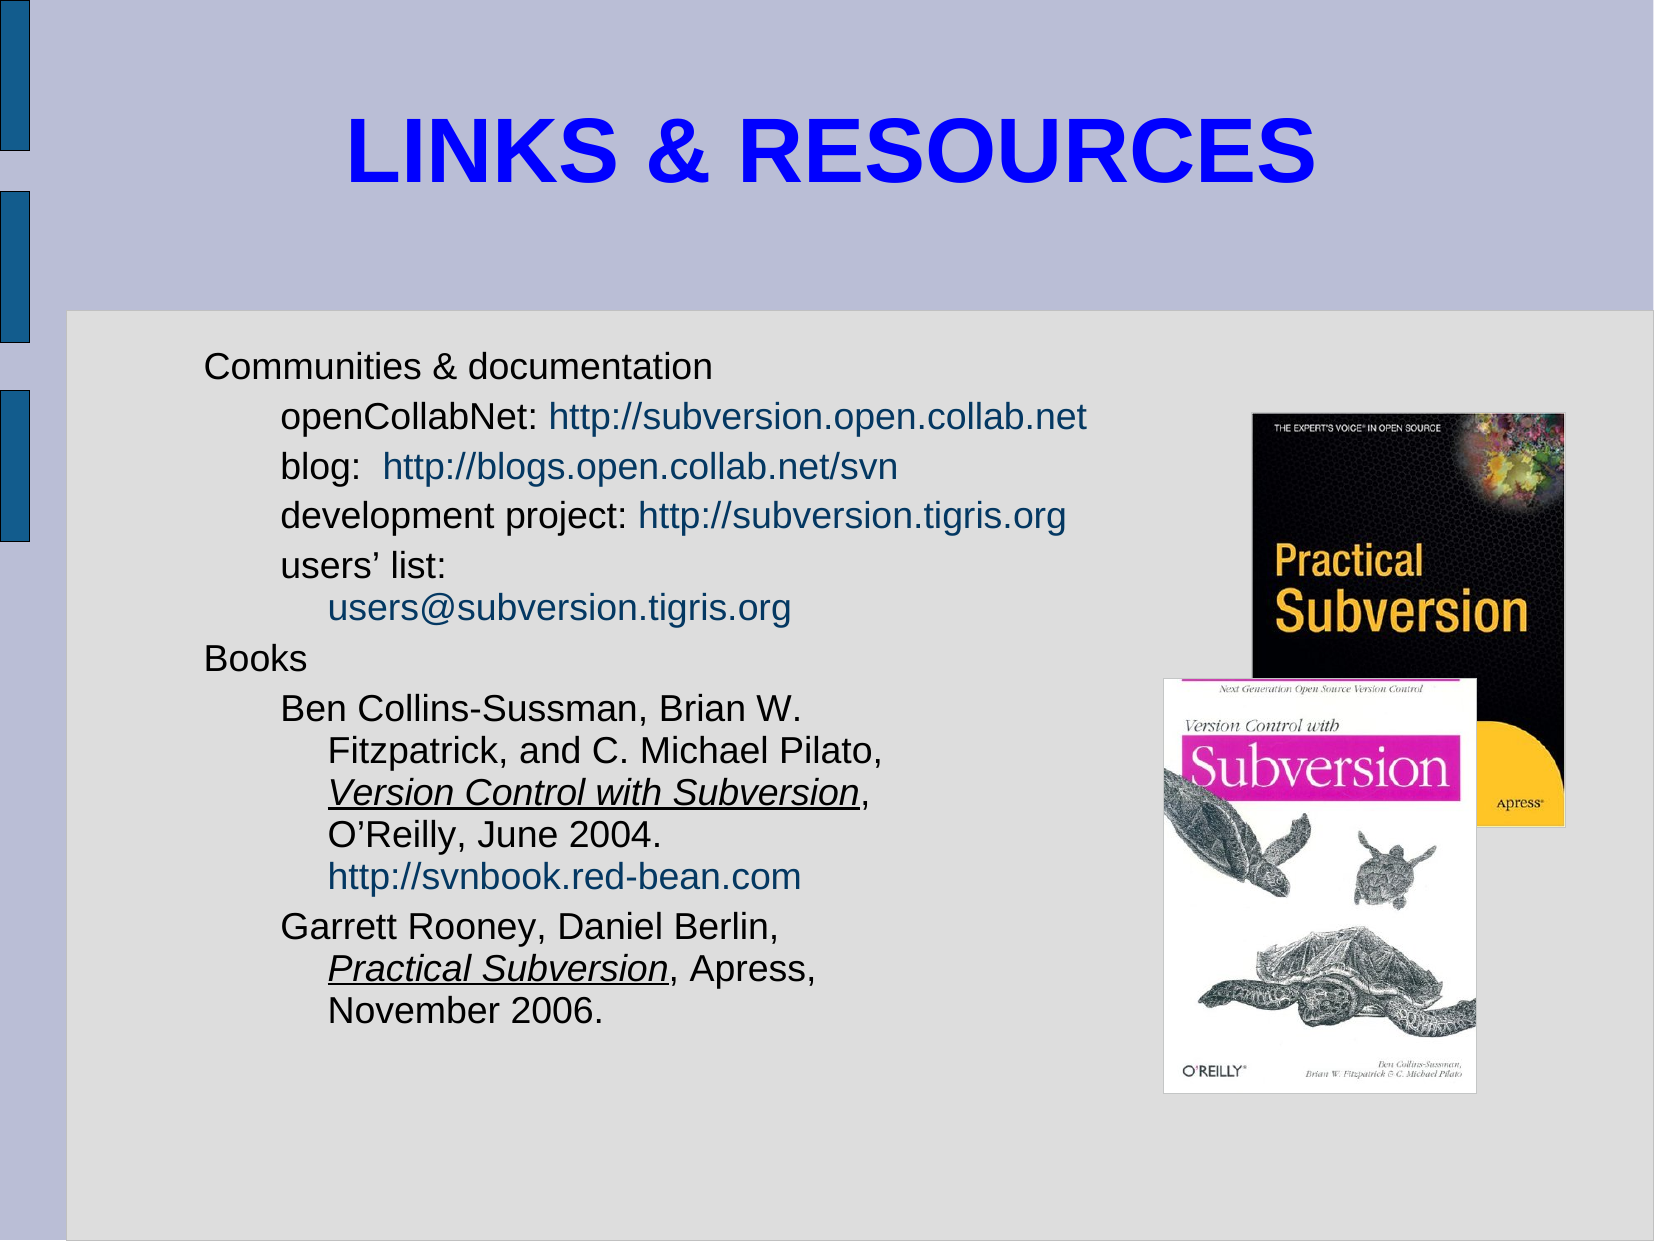

# LINKS & RESOURCES
Communities & documentation
openCollabNet: http://subversion.open.collab.net
blog: http://blogs.open.collab.net/svn
development project: http://subversion.tigris.org
users’ list:							 users@subversion.tigris.org
Books
Ben Collins-Sussman, Brian W.
Fitzpatrick, and C. Michael Pilato,
Version Control with Subversion,
O’Reilly, June 2004.
http://svnbook.red-bean.com
Garrett Rooney, Daniel Berlin,
Practical Subversion, Apress,
November 2006.